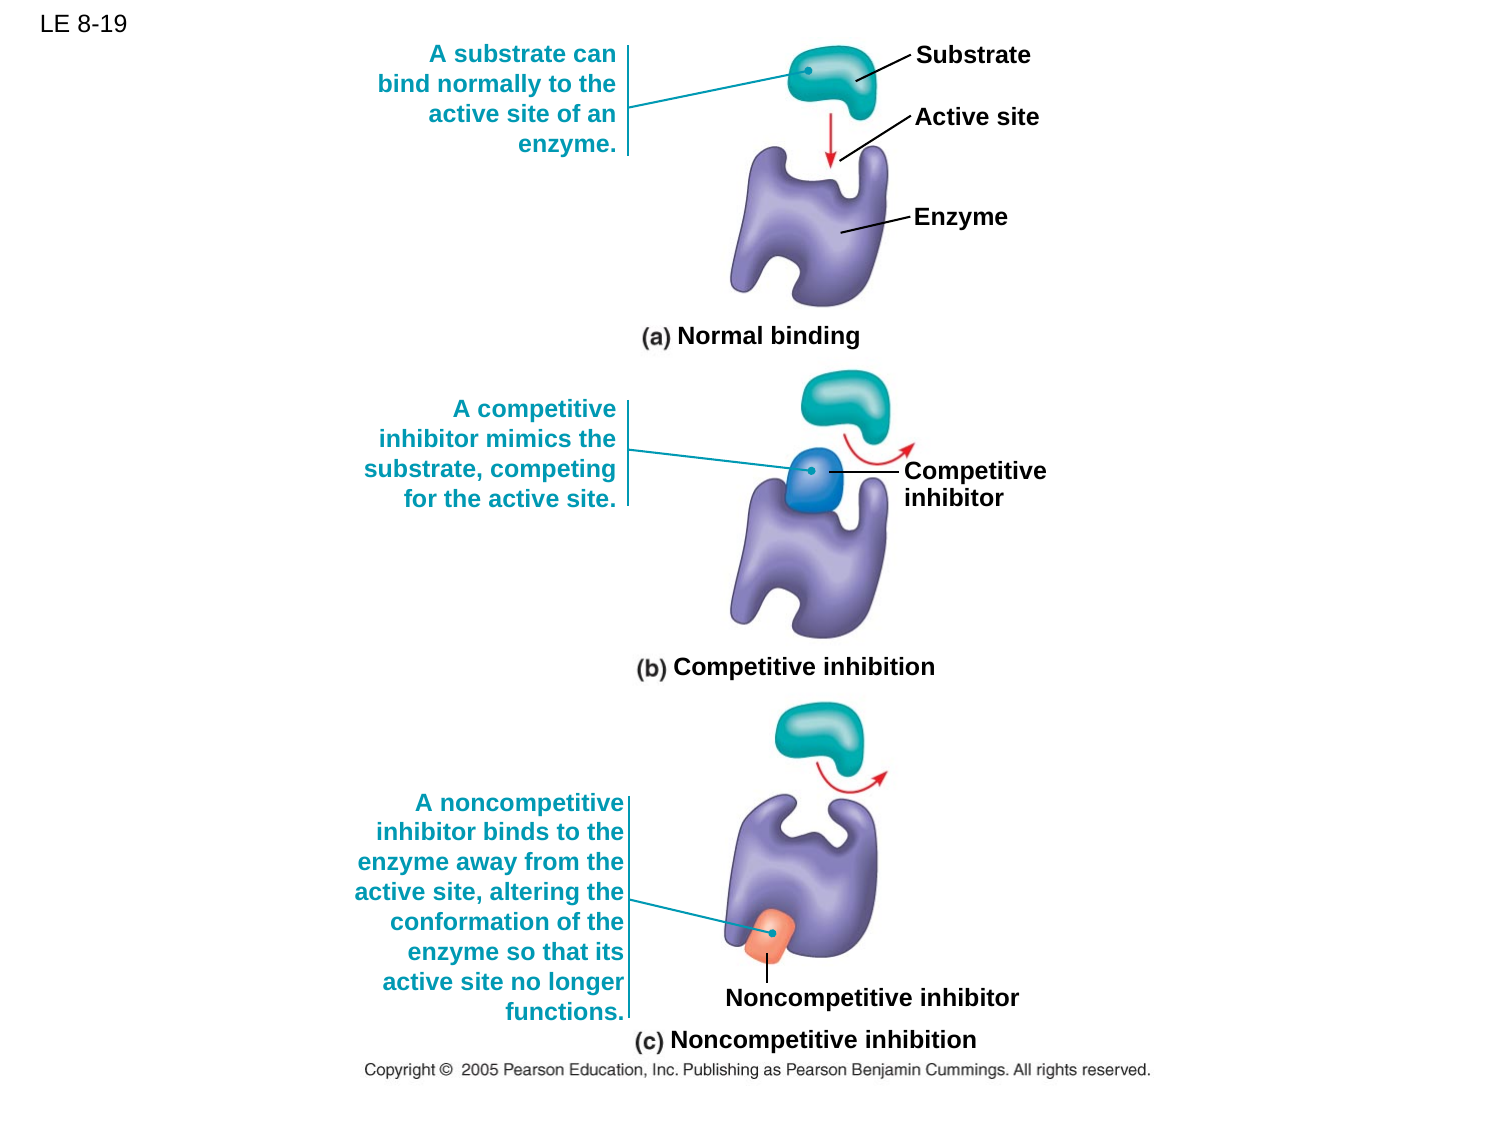

# LE 8-19
A substrate can
bind normally to the
active site of an
enzyme.
Substrate
Active site
Enzyme
Normal binding
A competitive
inhibitor mimics the
substrate, competing
for the active site.
Competitive
inhibitor
Competitive inhibition
A noncompetitive
inhibitor binds to the
enzyme away from the
active site, altering the
conformation of the
enzyme so that its
active site no longer
functions.
Noncompetitive inhibitor
Noncompetitive inhibition